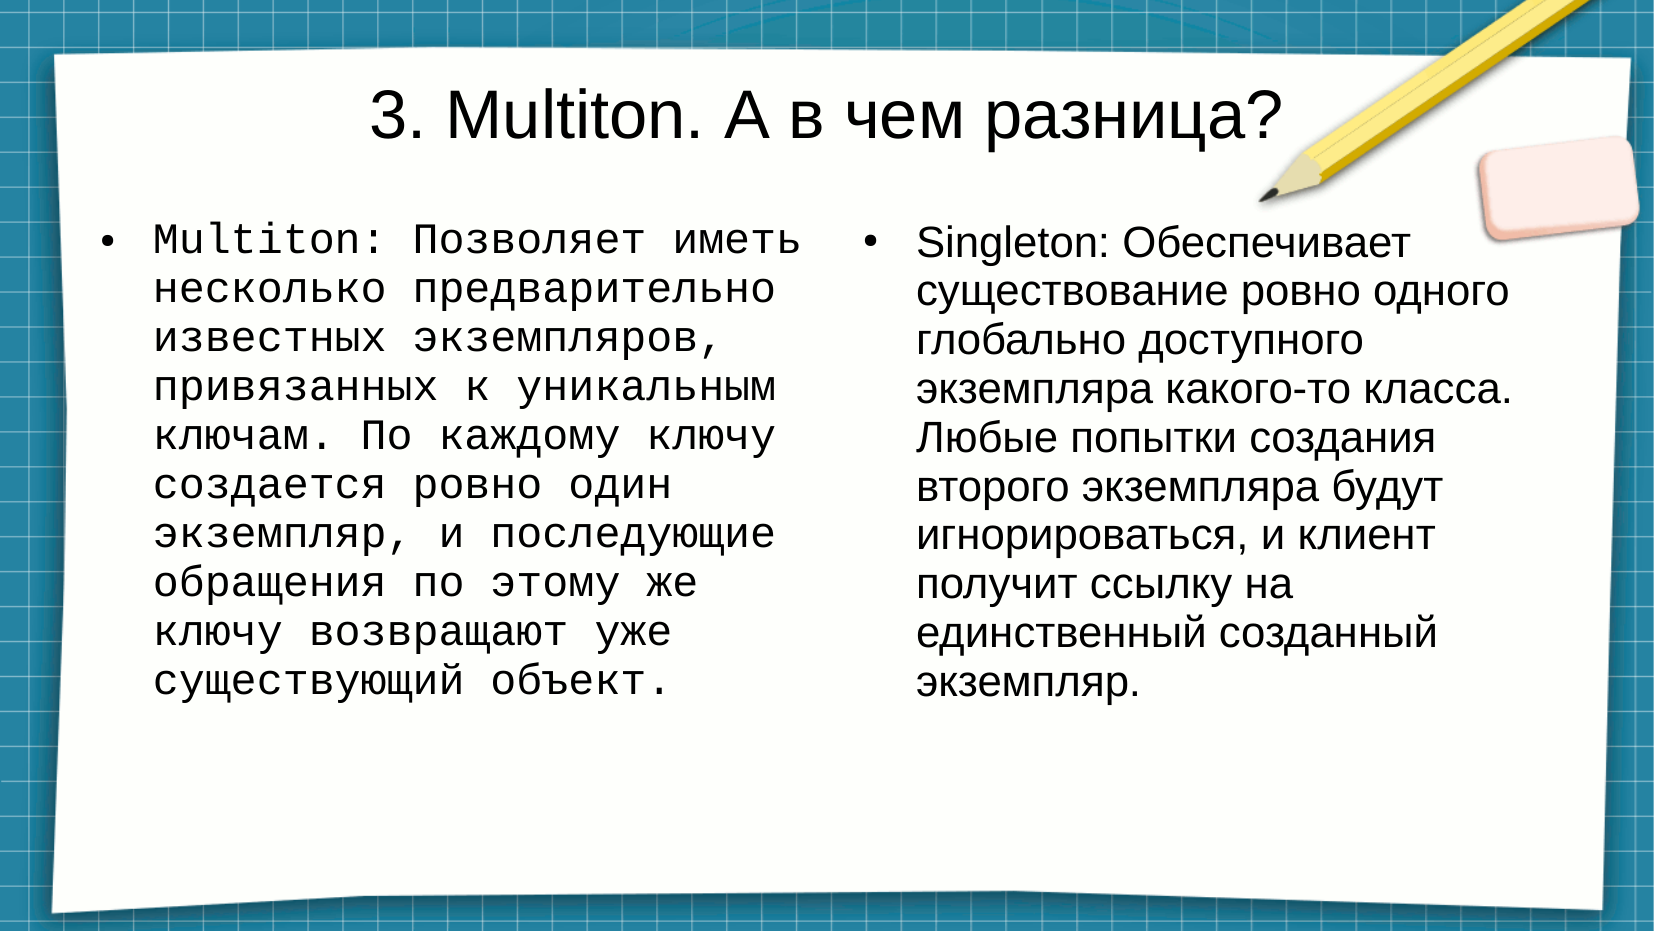

# 3. Multiton. А в чем разница?
Multiton: Позволяет иметь несколько предварительно известных экземпляров, привязанных к уникальным ключам. По каждому ключу создается ровно один экземпляр, и последующие обращения по этому же ключу возвращают уже существующий объект.
Singleton: Обеспечивает существование ровно одного глобально доступного экземпляра какого-то класса. Любые попытки создания второго экземпляра будут игнорироваться, и клиент получит ссылку на единственный созданный экземпляр.